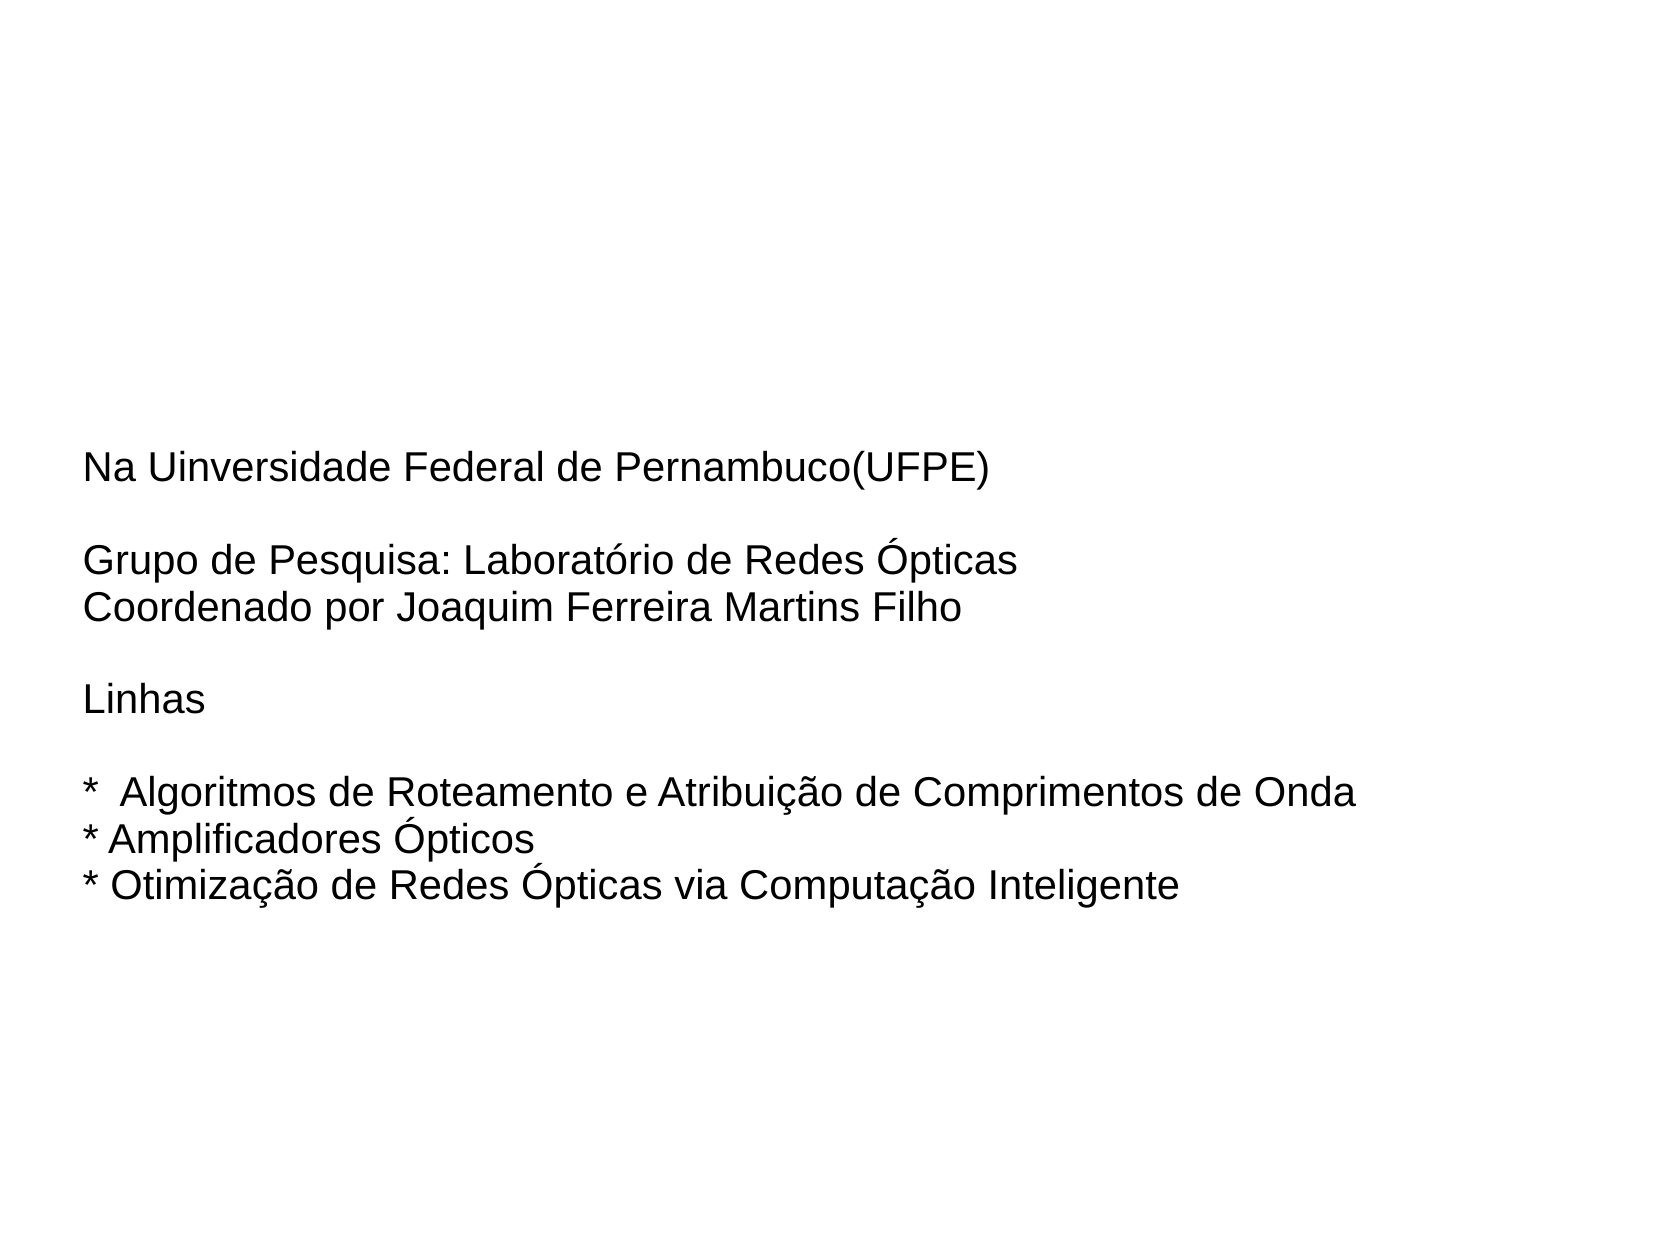

#
Na Uinversidade Federal de Pernambuco(UFPE)
Grupo de Pesquisa: Laboratório de Redes Ópticas
Coordenado por Joaquim Ferreira Martins Filho
Linhas
* Algoritmos de Roteamento e Atribuição de Comprimentos de Onda
* Amplificadores Ópticos
* Otimização de Redes Ópticas via Computação Inteligente